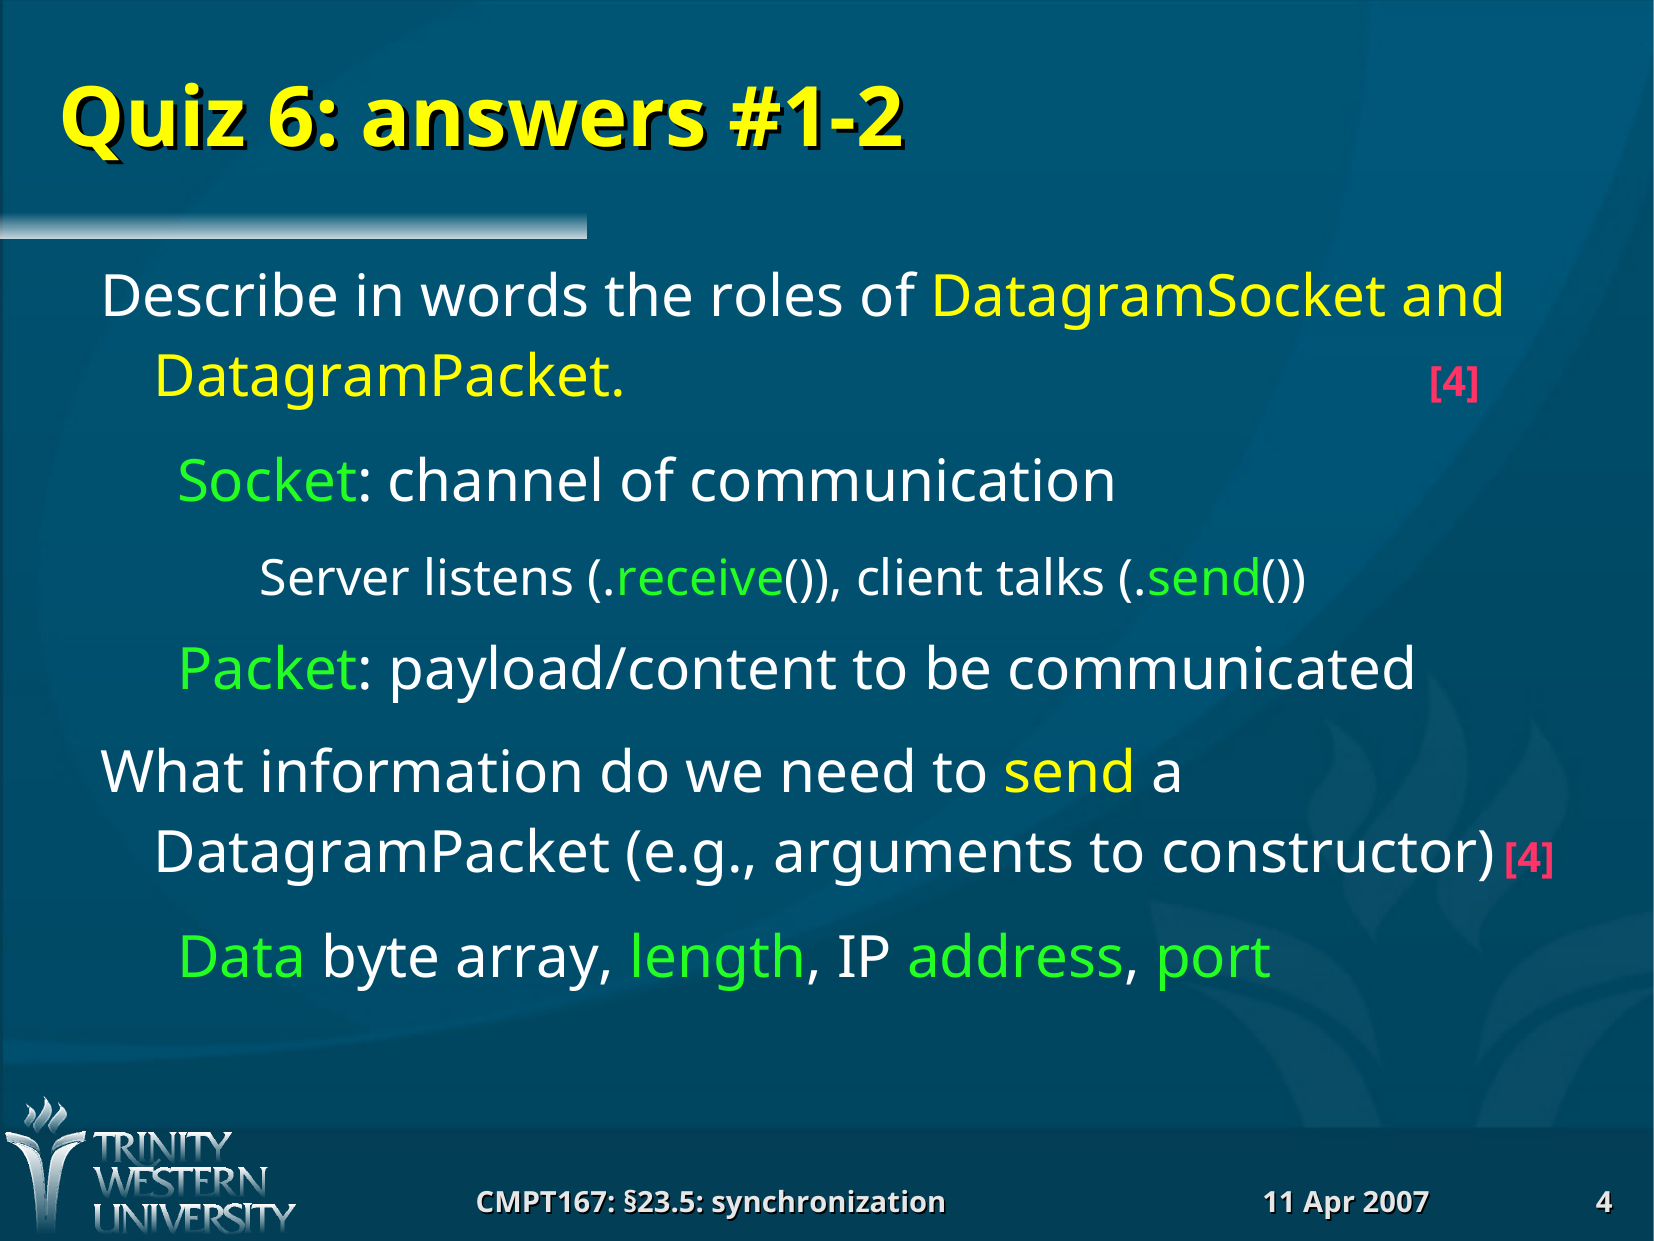

# Quiz 6: answers #1-2
Describe in words the roles of DatagramSocket and DatagramPacket.											[4]
Socket: channel of communication
Server listens (.receive()), client talks (.send())
Packet: payload/content to be communicated
What information do we need to send a DatagramPacket (e.g., arguments to constructor)	[4]
Data byte array, length, IP address, port
CMPT167: §23.5: synchronization
11 Apr 2007
4